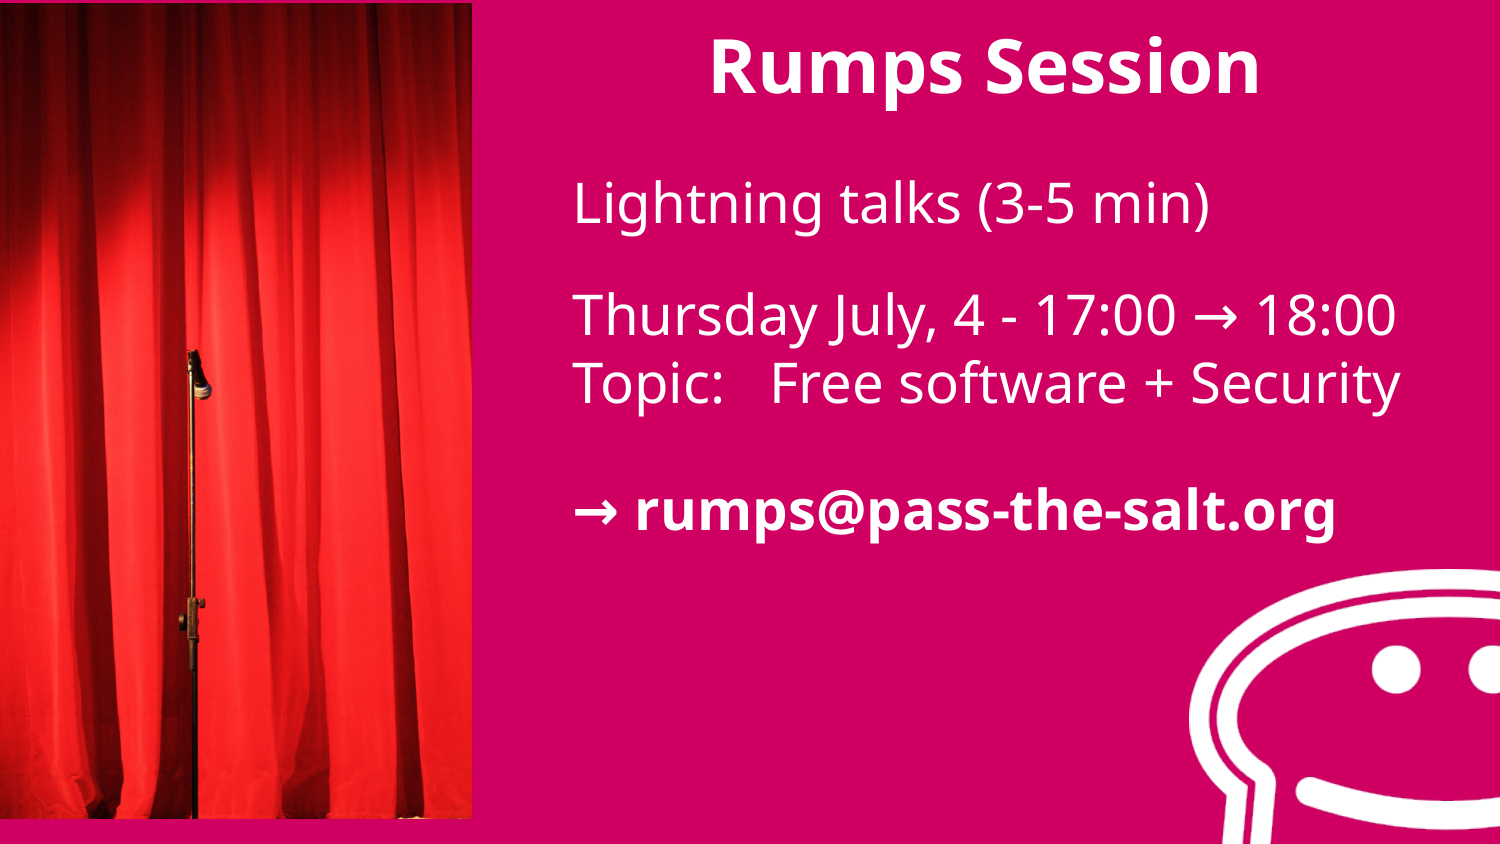

Rumps Session
Lightning talks (3-5 min)
Thursday July, 4 - 17:00 → 18:00
Topic: Free software + Security
→ rumps@pass-the-salt.org